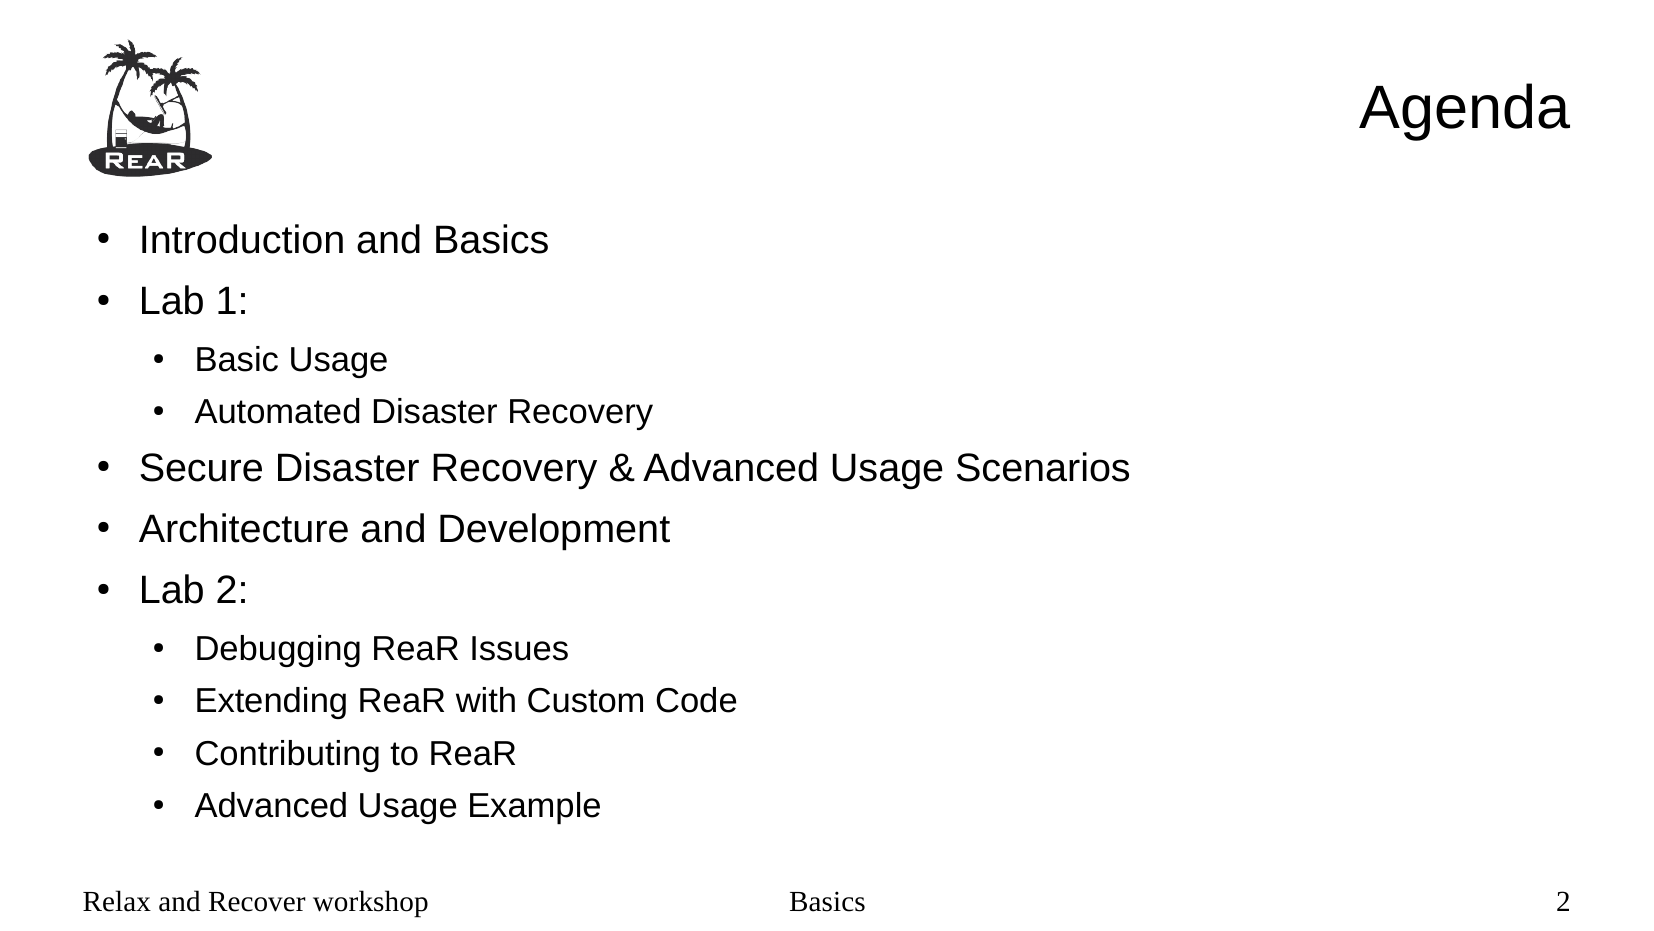

# Agenda
Introduction and Basics
Lab 1:
Basic Usage
Automated Disaster Recovery
Secure Disaster Recovery & Advanced Usage Scenarios
Architecture and Development
Lab 2:
Debugging ReaR Issues
Extending ReaR with Custom Code
Contributing to ReaR
Advanced Usage Example
Relax and Recover workshop
Basics
2